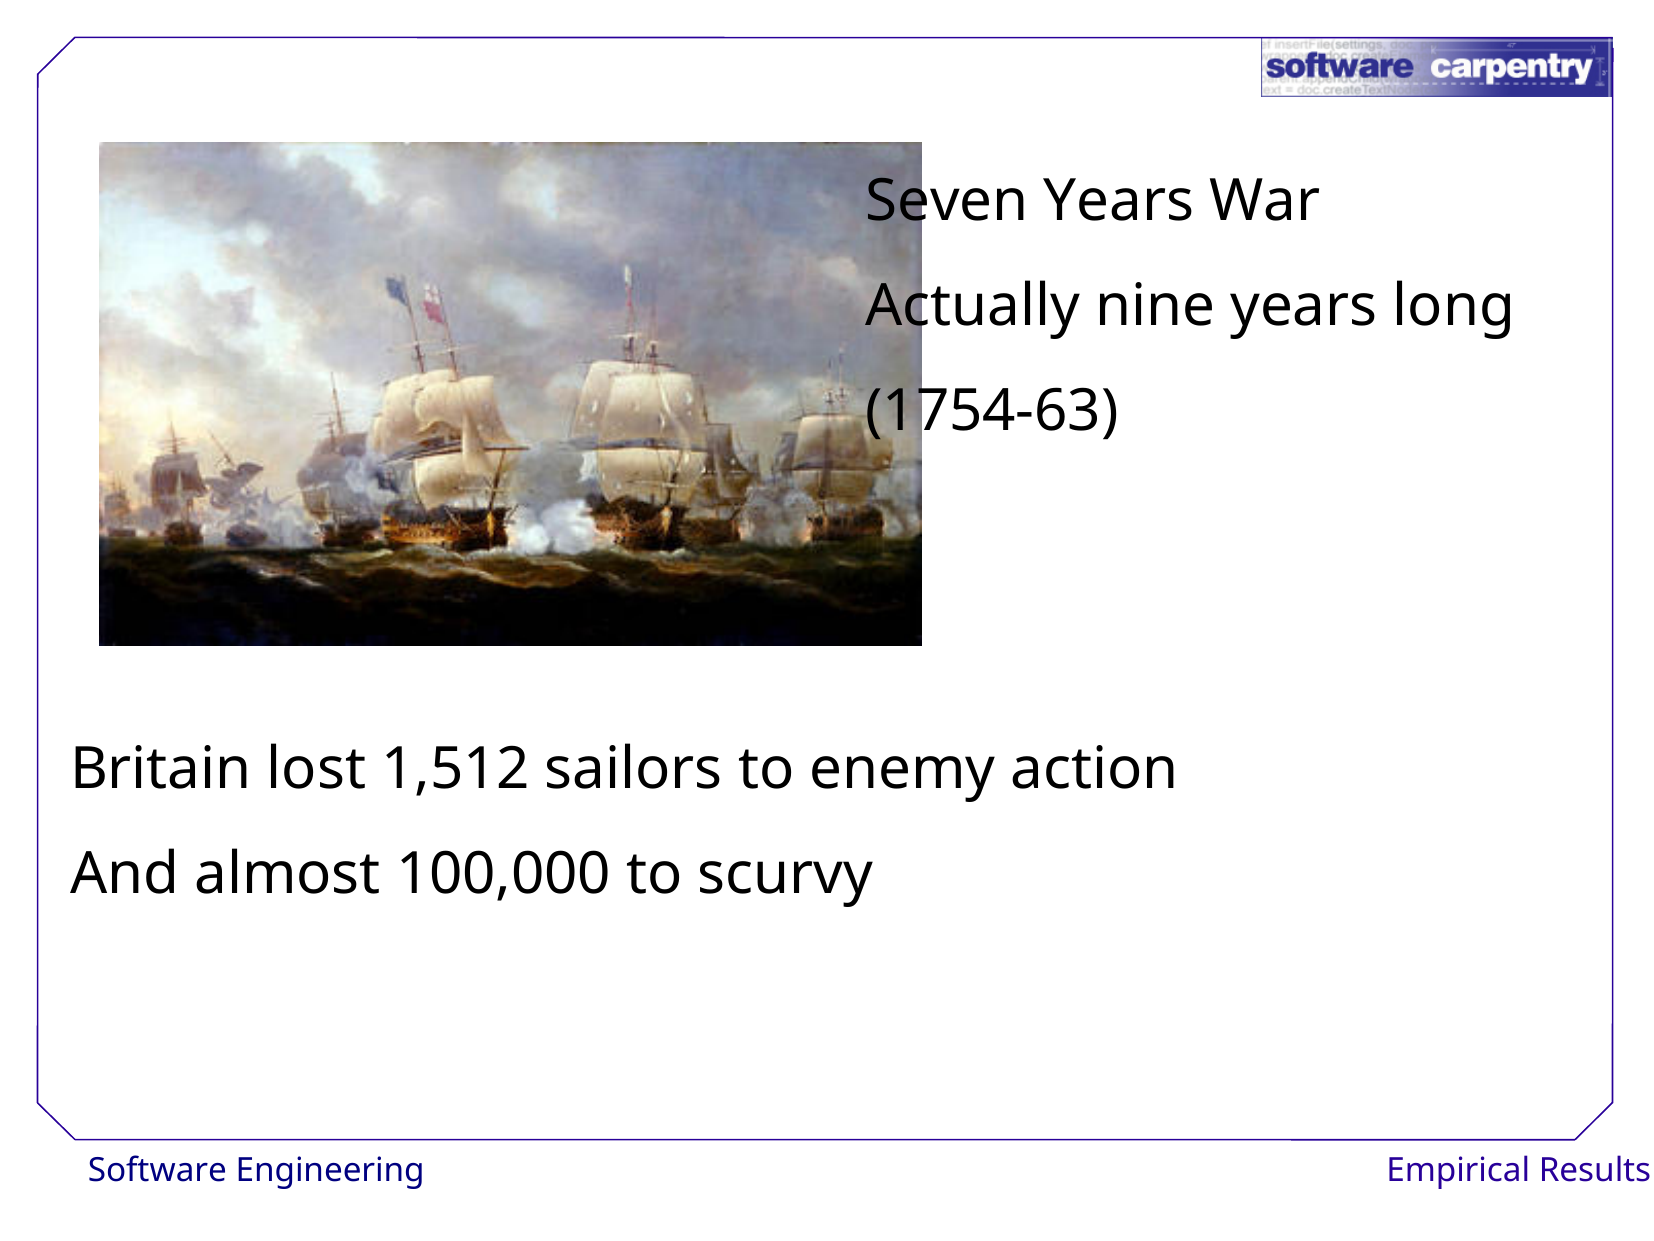

Seven Years War
Actually nine years long
(1754-63)
Britain lost 1,512 sailors to enemy action
And almost 100,000 to scurvy